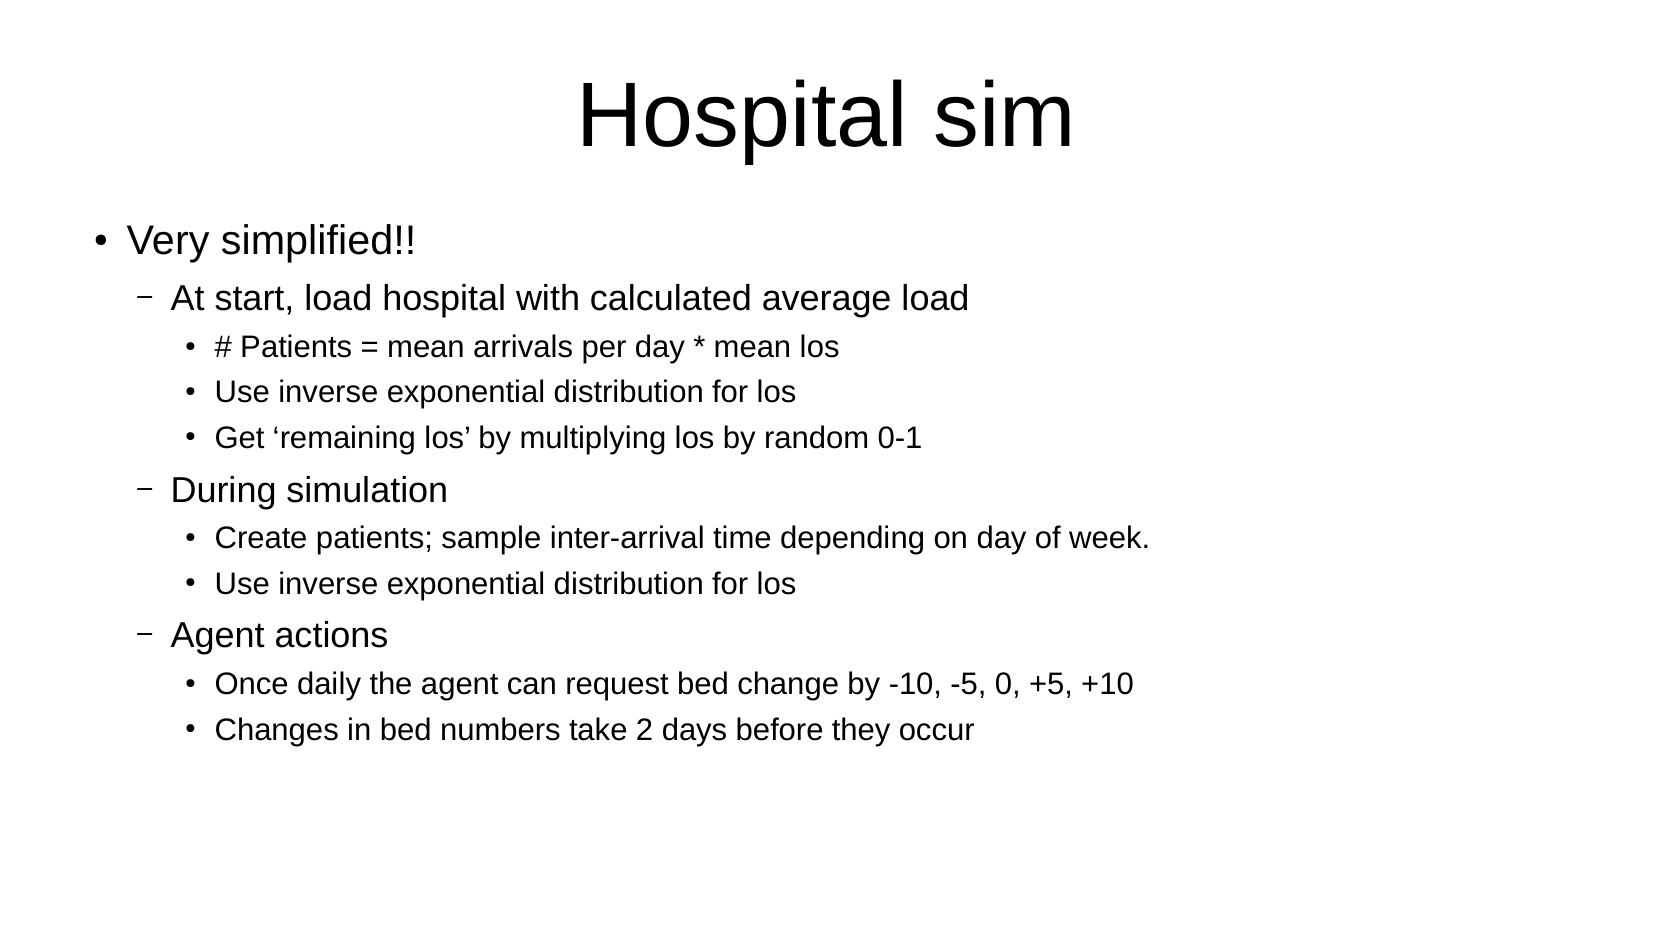

# Hospital sim
Very simplified!!
At start, load hospital with calculated average load
# Patients = mean arrivals per day * mean los
Use inverse exponential distribution for los
Get ‘remaining los’ by multiplying los by random 0-1
During simulation
Create patients; sample inter-arrival time depending on day of week.
Use inverse exponential distribution for los
Agent actions
Once daily the agent can request bed change by -10, -5, 0, +5, +10
Changes in bed numbers take 2 days before they occur